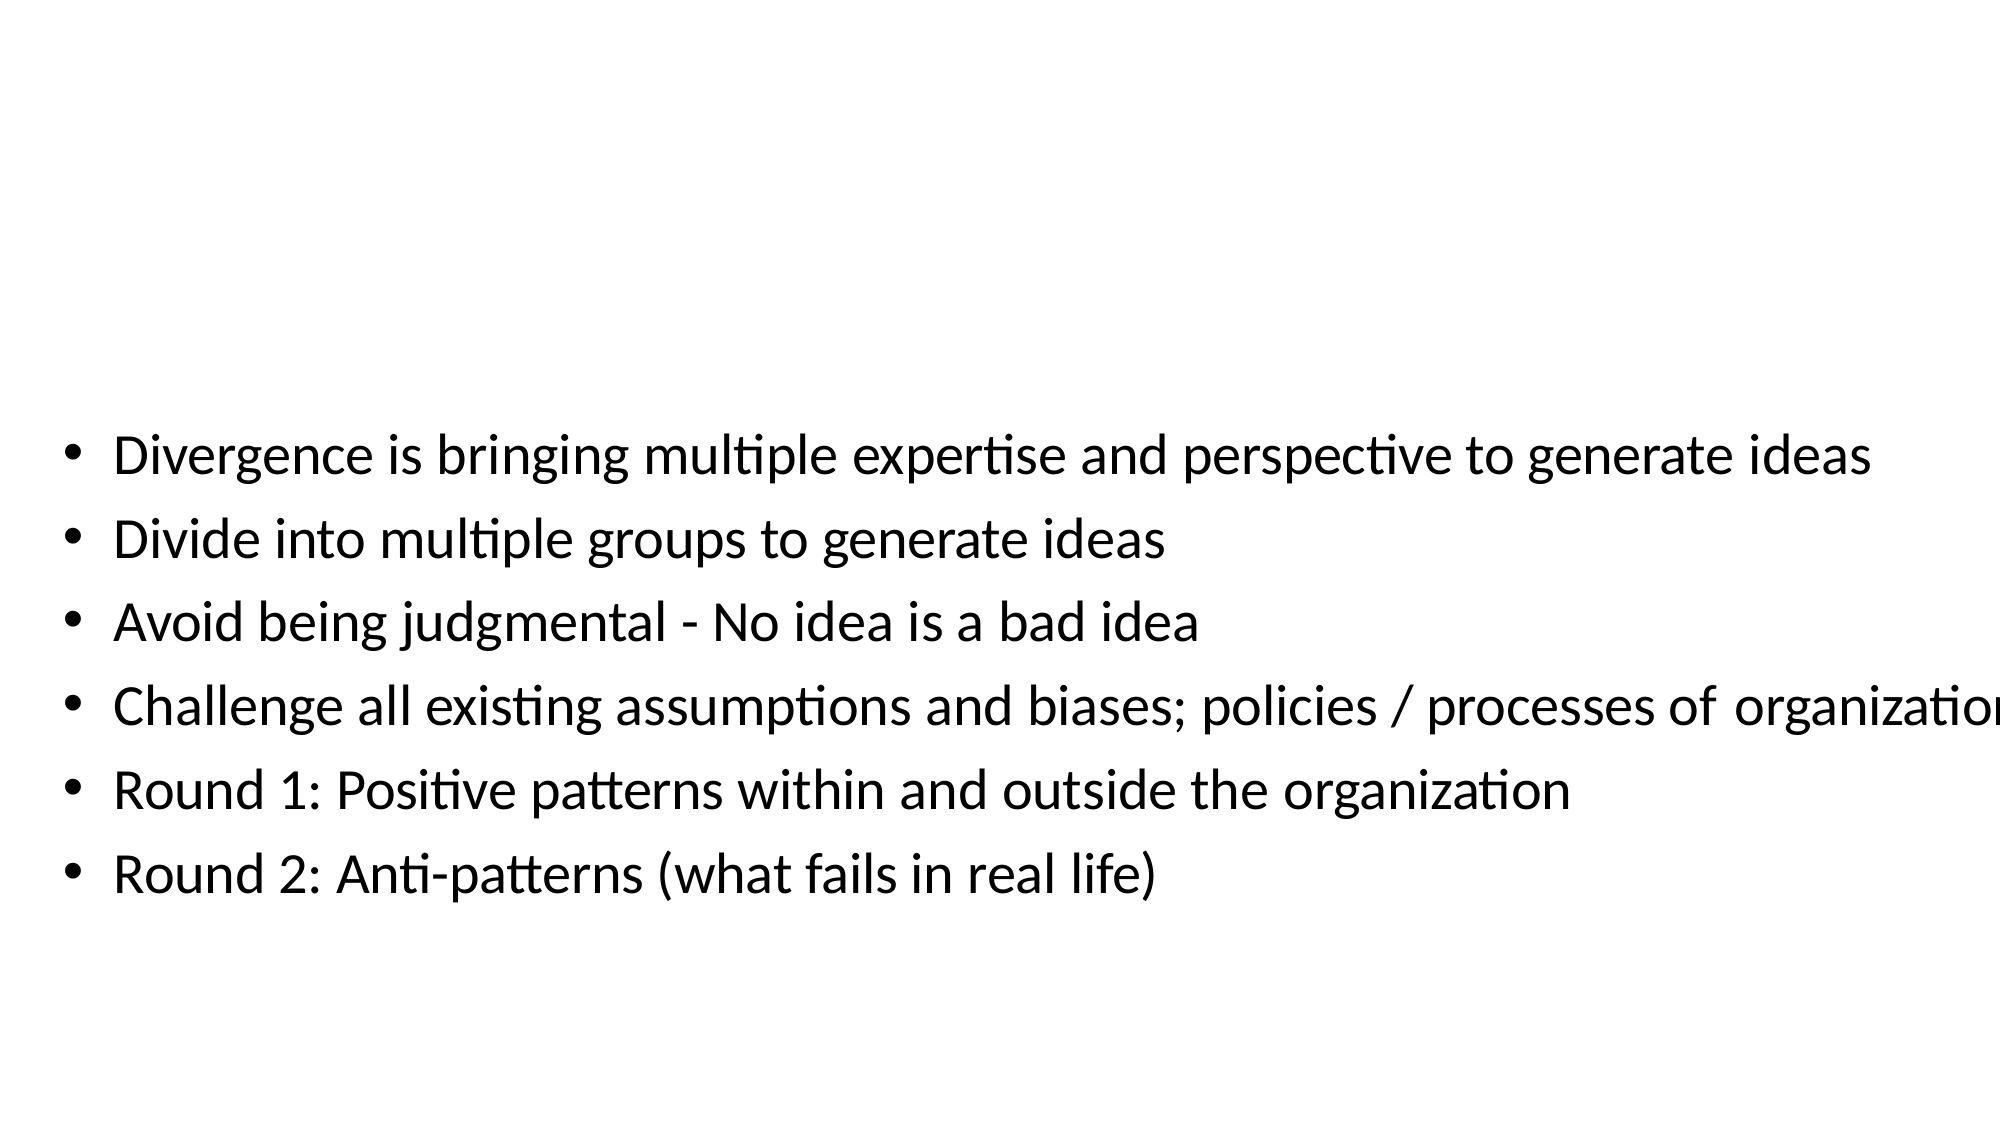

# Divergence is bringing multiple expertise and perspective to generate ideas
Divide into multiple groups to generate ideas
Avoid being judgmental - No idea is a bad idea
Challenge all existing assumptions and biases; policies / processes of organization
Round 1: Positive patterns within and outside the organization
Round 2: Anti-patterns (what fails in real life)